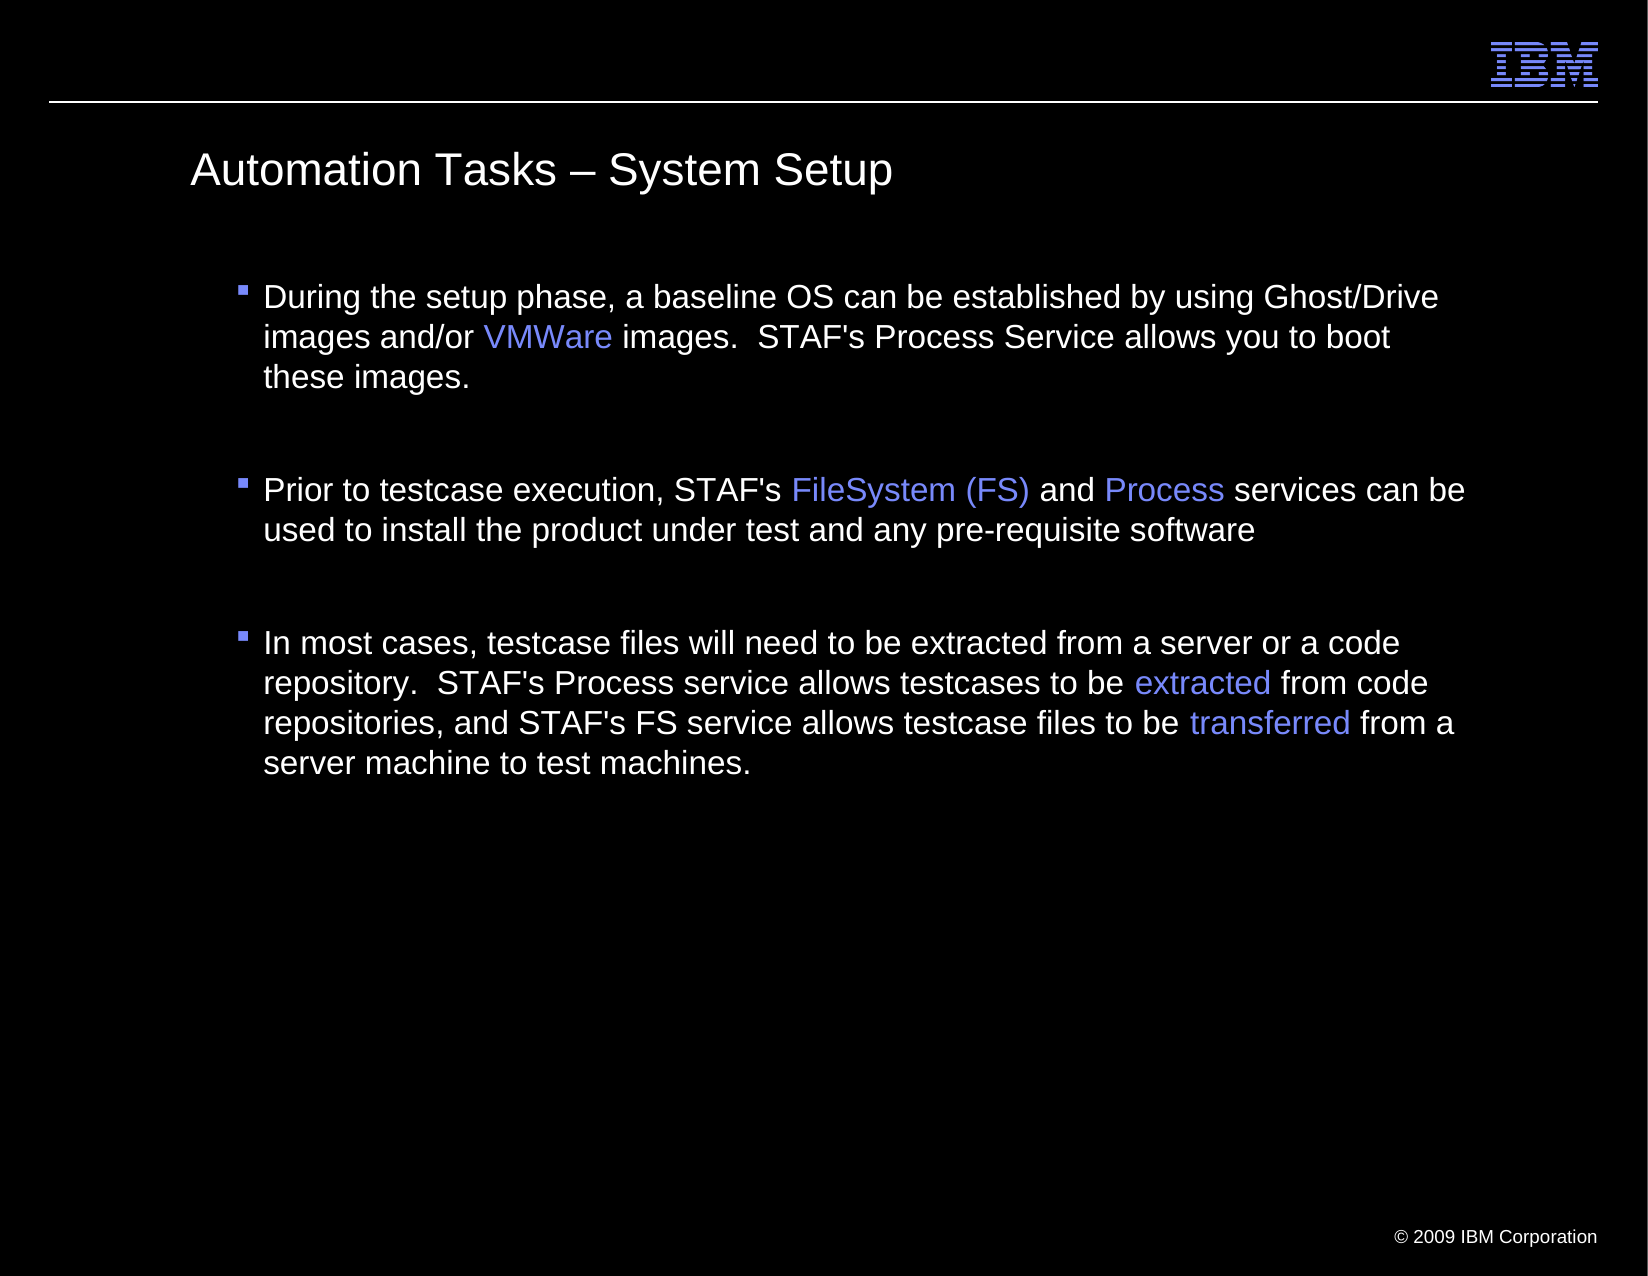

Automation Tasks – System Setup
During the setup phase, a baseline OS can be established by using Ghost/Drive images and/or VMWare images. STAF's Process Service allows you to boot these images.
Prior to testcase execution, STAF's FileSystem (FS) and Process services can be used to install the product under test and any pre-requisite software
In most cases, testcase files will need to be extracted from a server or a code repository. STAF's Process service allows testcases to be extracted from code repositories, and STAF's FS service allows testcase files to be transferred from a server machine to test machines.